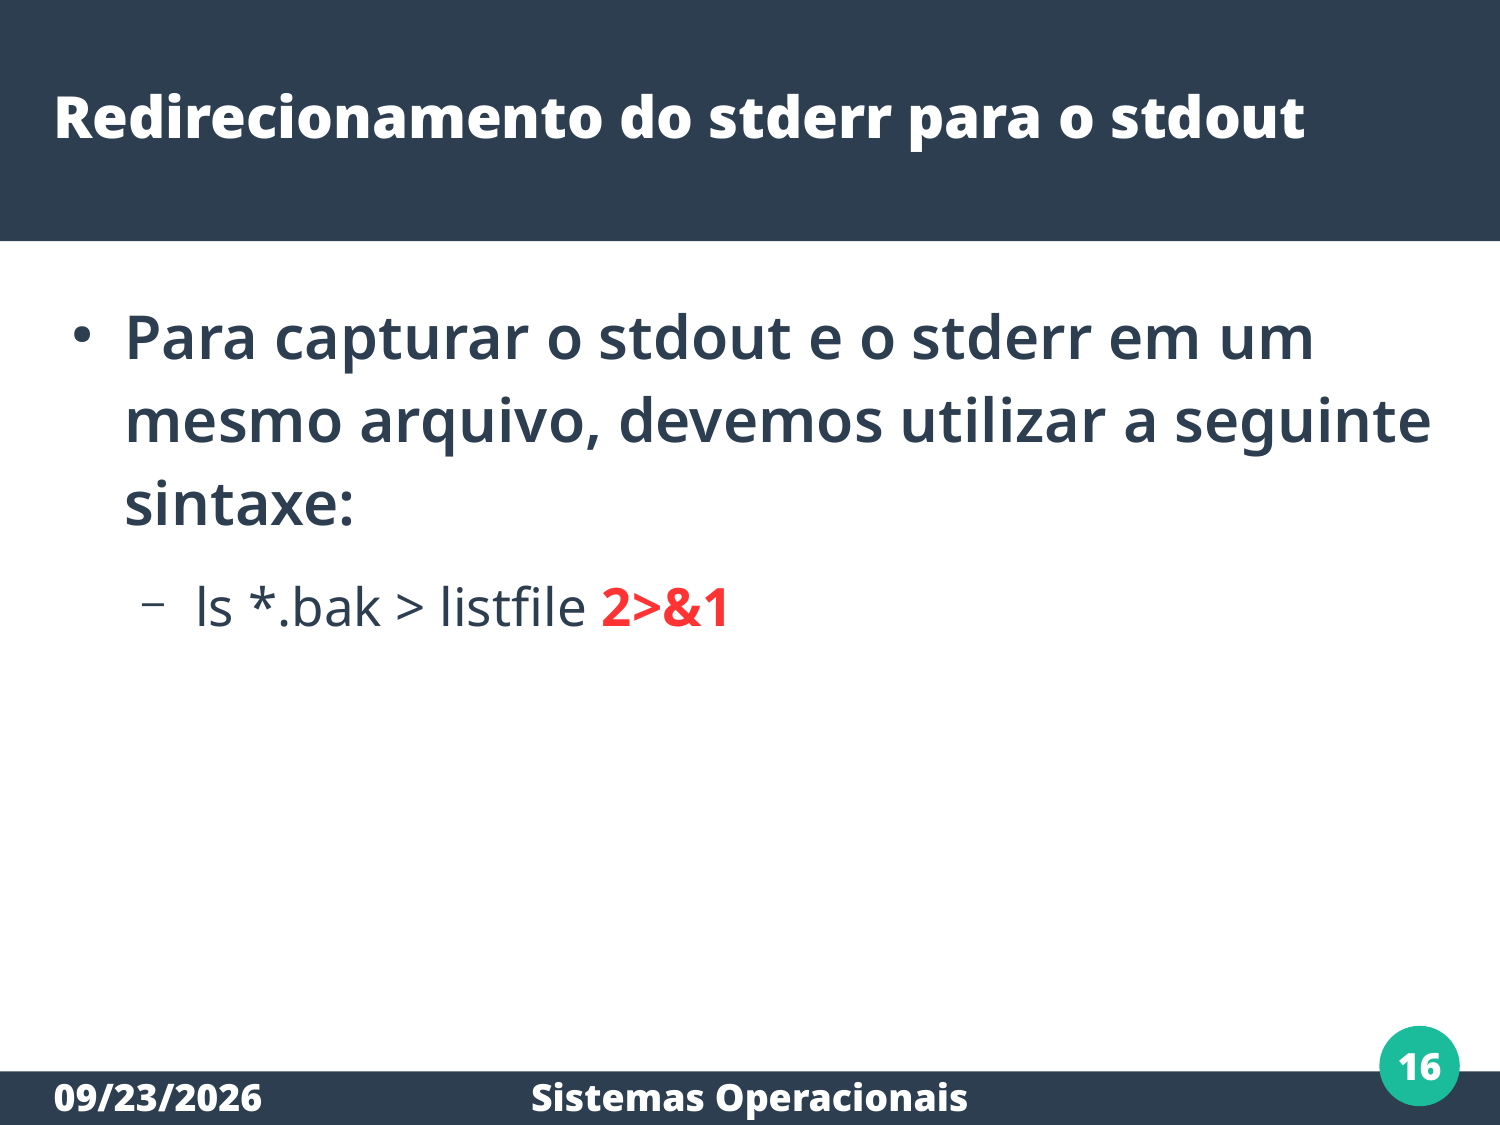

# Redirecionamento do stderr para o stdout
Para capturar o stdout e o stderr em um mesmo arquivo, devemos utilizar a seguinte sintaxe:
ls *.bak > listfile 2>&1
16
Sistemas Operacionais